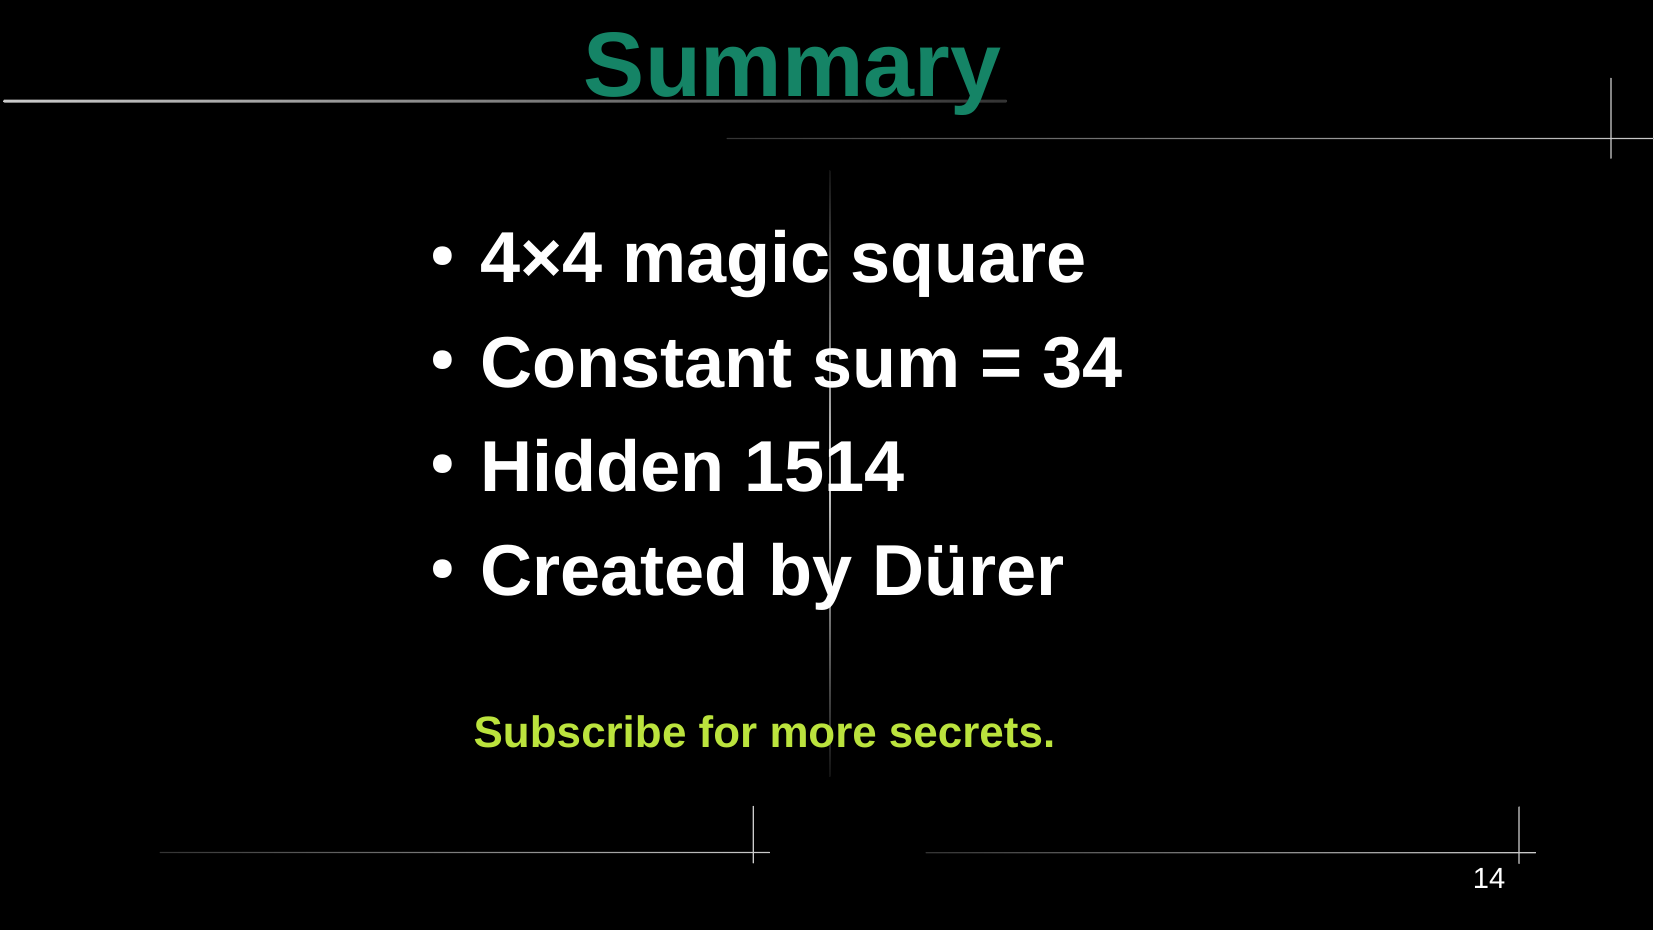

# Summary
4×4 magic square
Constant sum = 34
Hidden 1514
Created by Dürer
 Subscribe for more secrets.
14